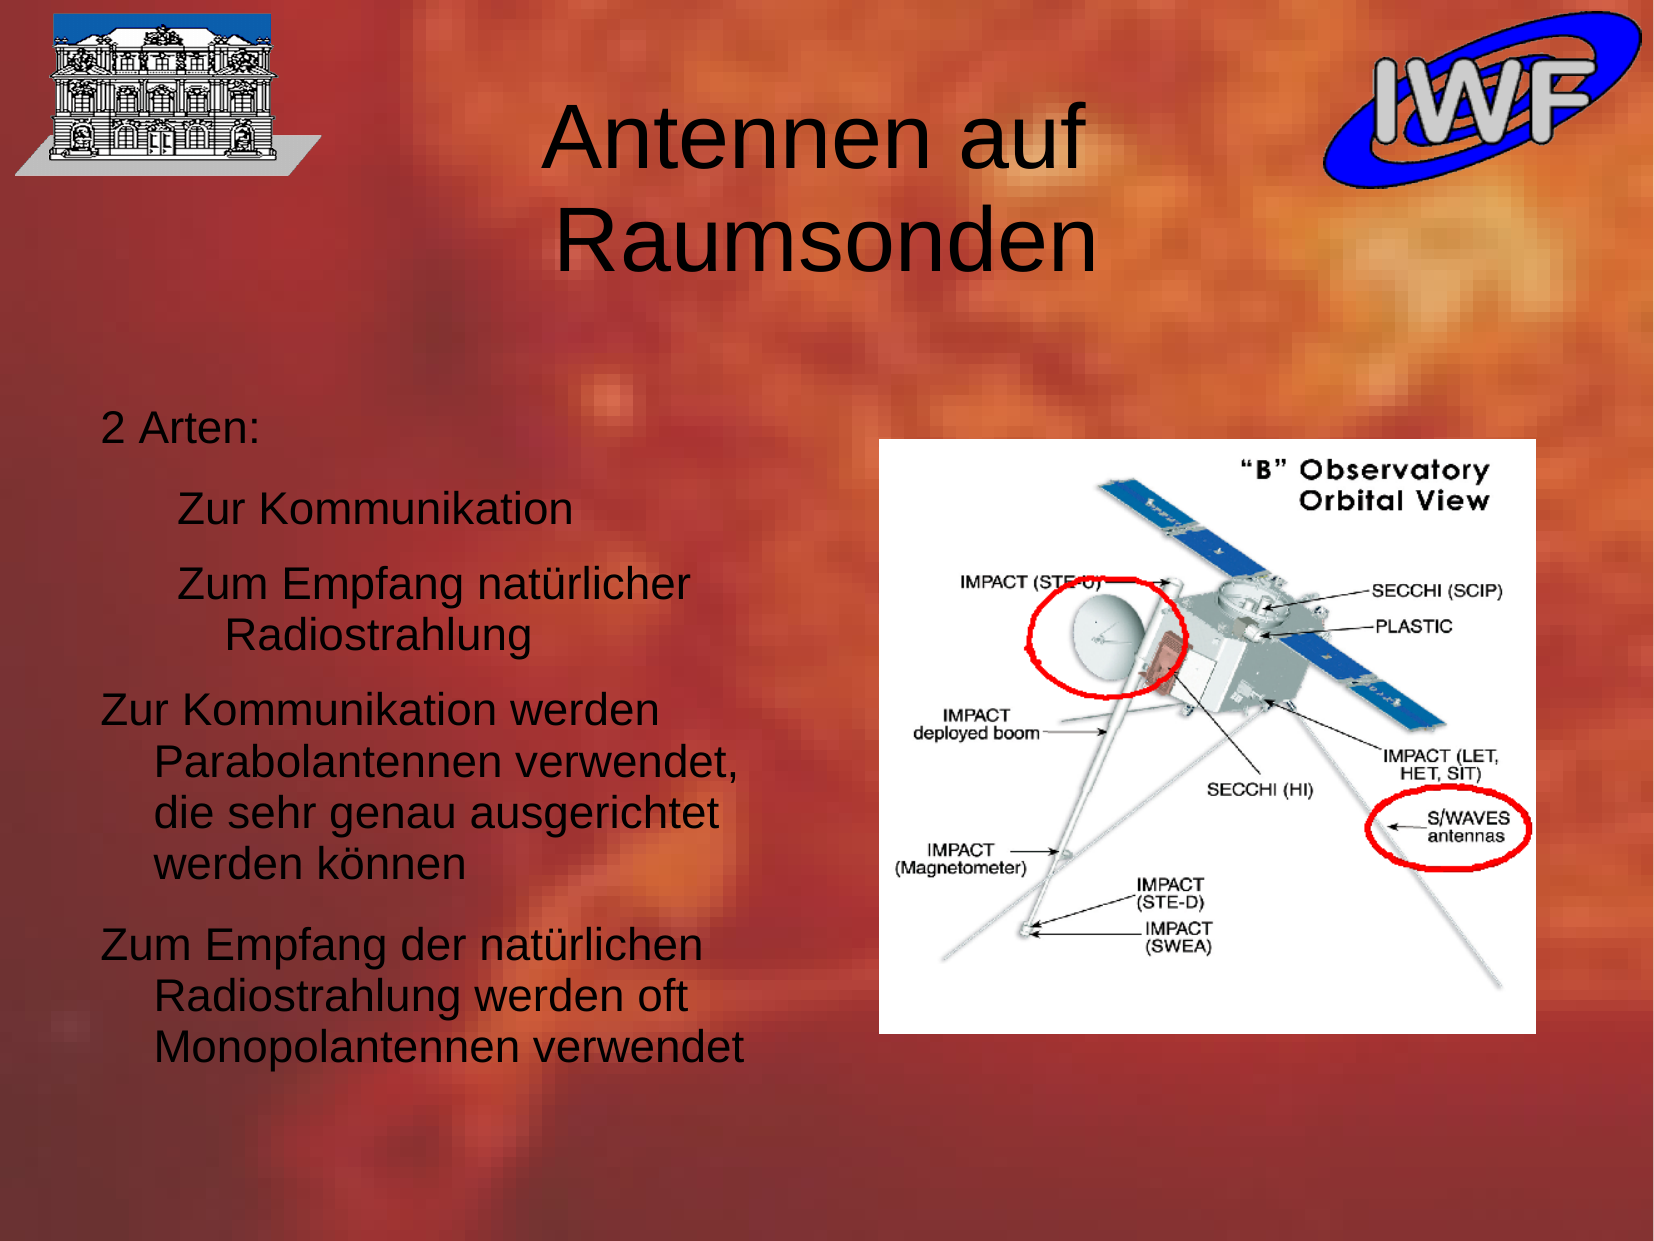

# Antennen auf Raumsonden
2 Arten:
Zur Kommunikation
Zum Empfang natürlicher Radiostrahlung
Zur Kommunikation werden Parabolantennen verwendet, die sehr genau ausgerichtet werden können
Zum Empfang der natürlichen Radiostrahlung werden oft Monopolantennen verwendet